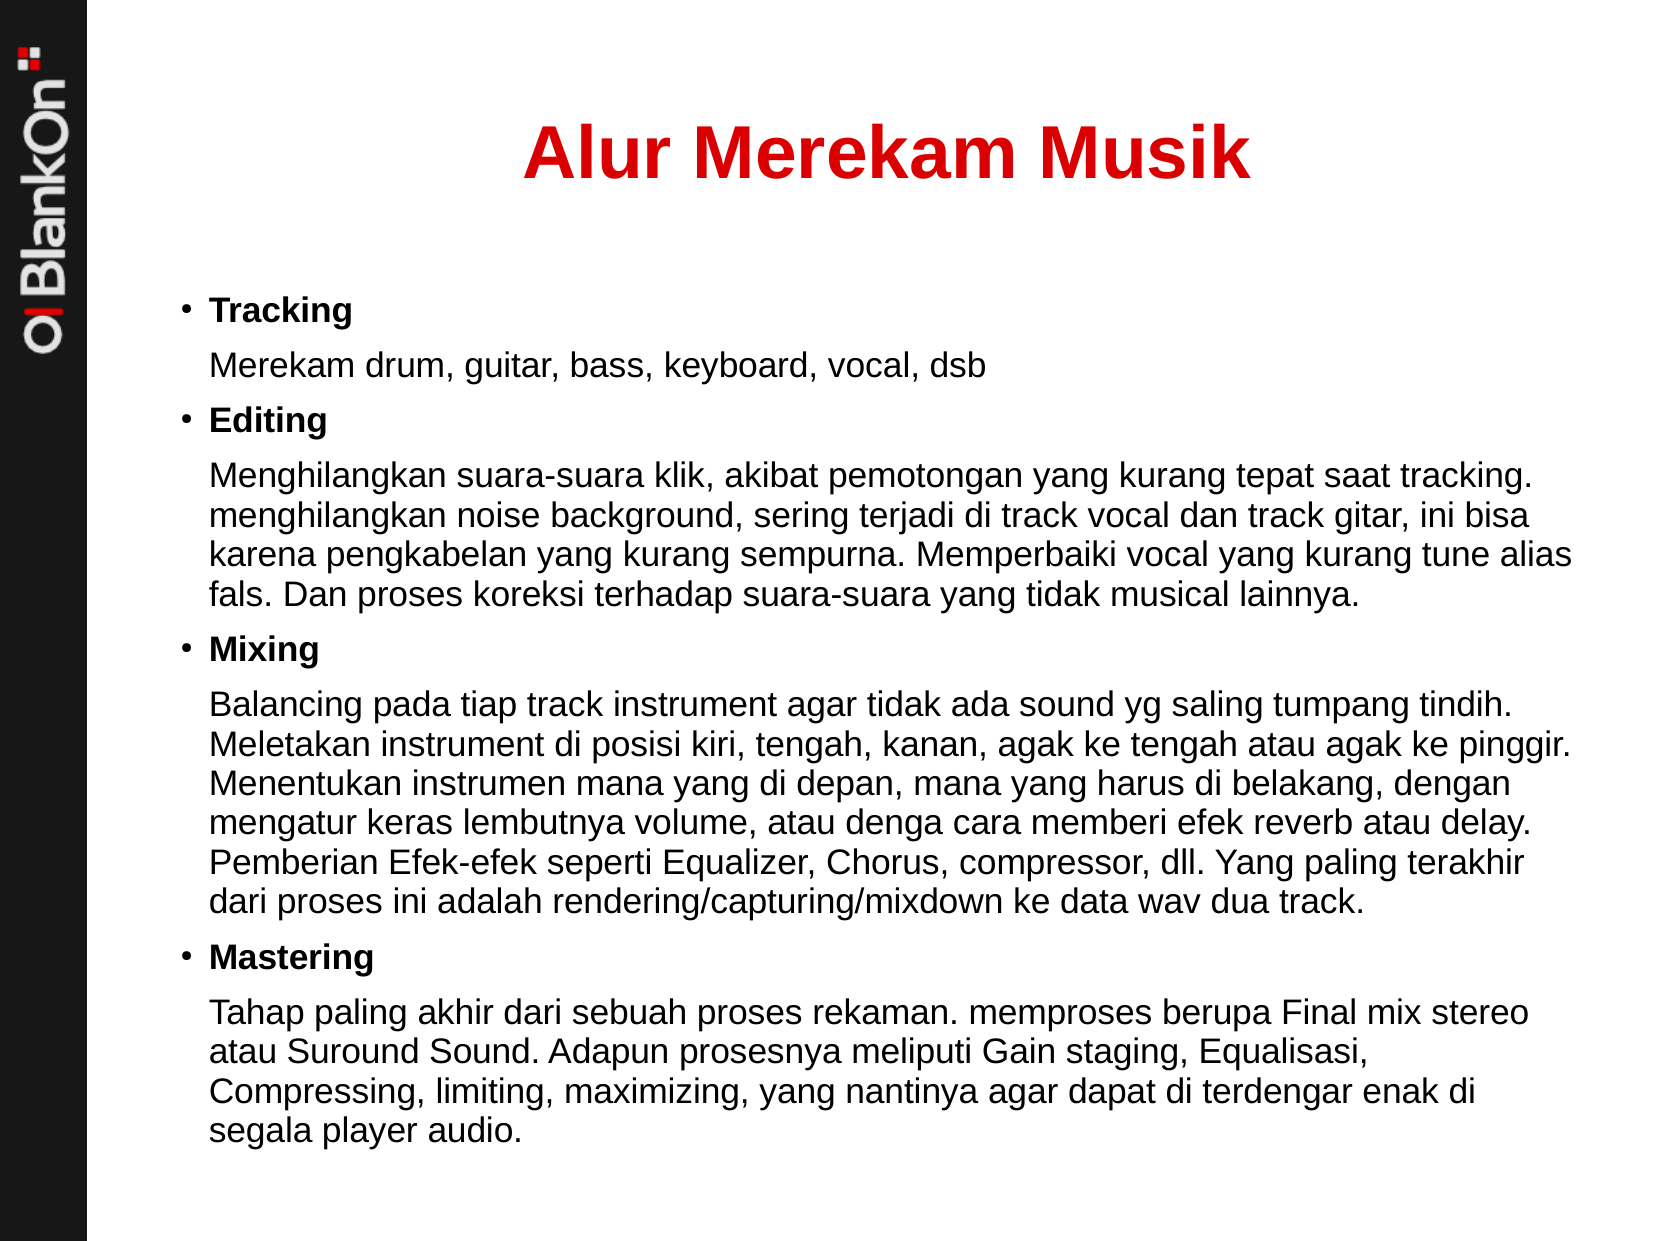

Alur Merekam Musik
# Tracking
Merekam drum, guitar, bass, keyboard, vocal, dsb
Editing
Menghilangkan suara-suara klik, akibat pemotongan yang kurang tepat saat tracking. menghilangkan noise background, sering terjadi di track vocal dan track gitar, ini bisa karena pengkabelan yang kurang sempurna. Memperbaiki vocal yang kurang tune alias fals. Dan proses koreksi terhadap suara-suara yang tidak musical lainnya.
Mixing
Balancing pada tiap track instrument agar tidak ada sound yg saling tumpang tindih. Meletakan instrument di posisi kiri, tengah, kanan, agak ke tengah atau agak ke pinggir. Menentukan instrumen mana yang di depan, mana yang harus di belakang, dengan mengatur keras lembutnya volume, atau denga cara memberi efek reverb atau delay. Pemberian Efek-efek seperti Equalizer, Chorus, compressor, dll. Yang paling terakhir dari proses ini adalah rendering/capturing/mixdown ke data wav dua track.
Mastering
Tahap paling akhir dari sebuah proses rekaman. memproses berupa Final mix stereo atau Suround Sound. Adapun prosesnya meliputi Gain staging, Equalisasi, Compressing, limiting, maximizing, yang nantinya agar dapat di terdengar enak di segala player audio.